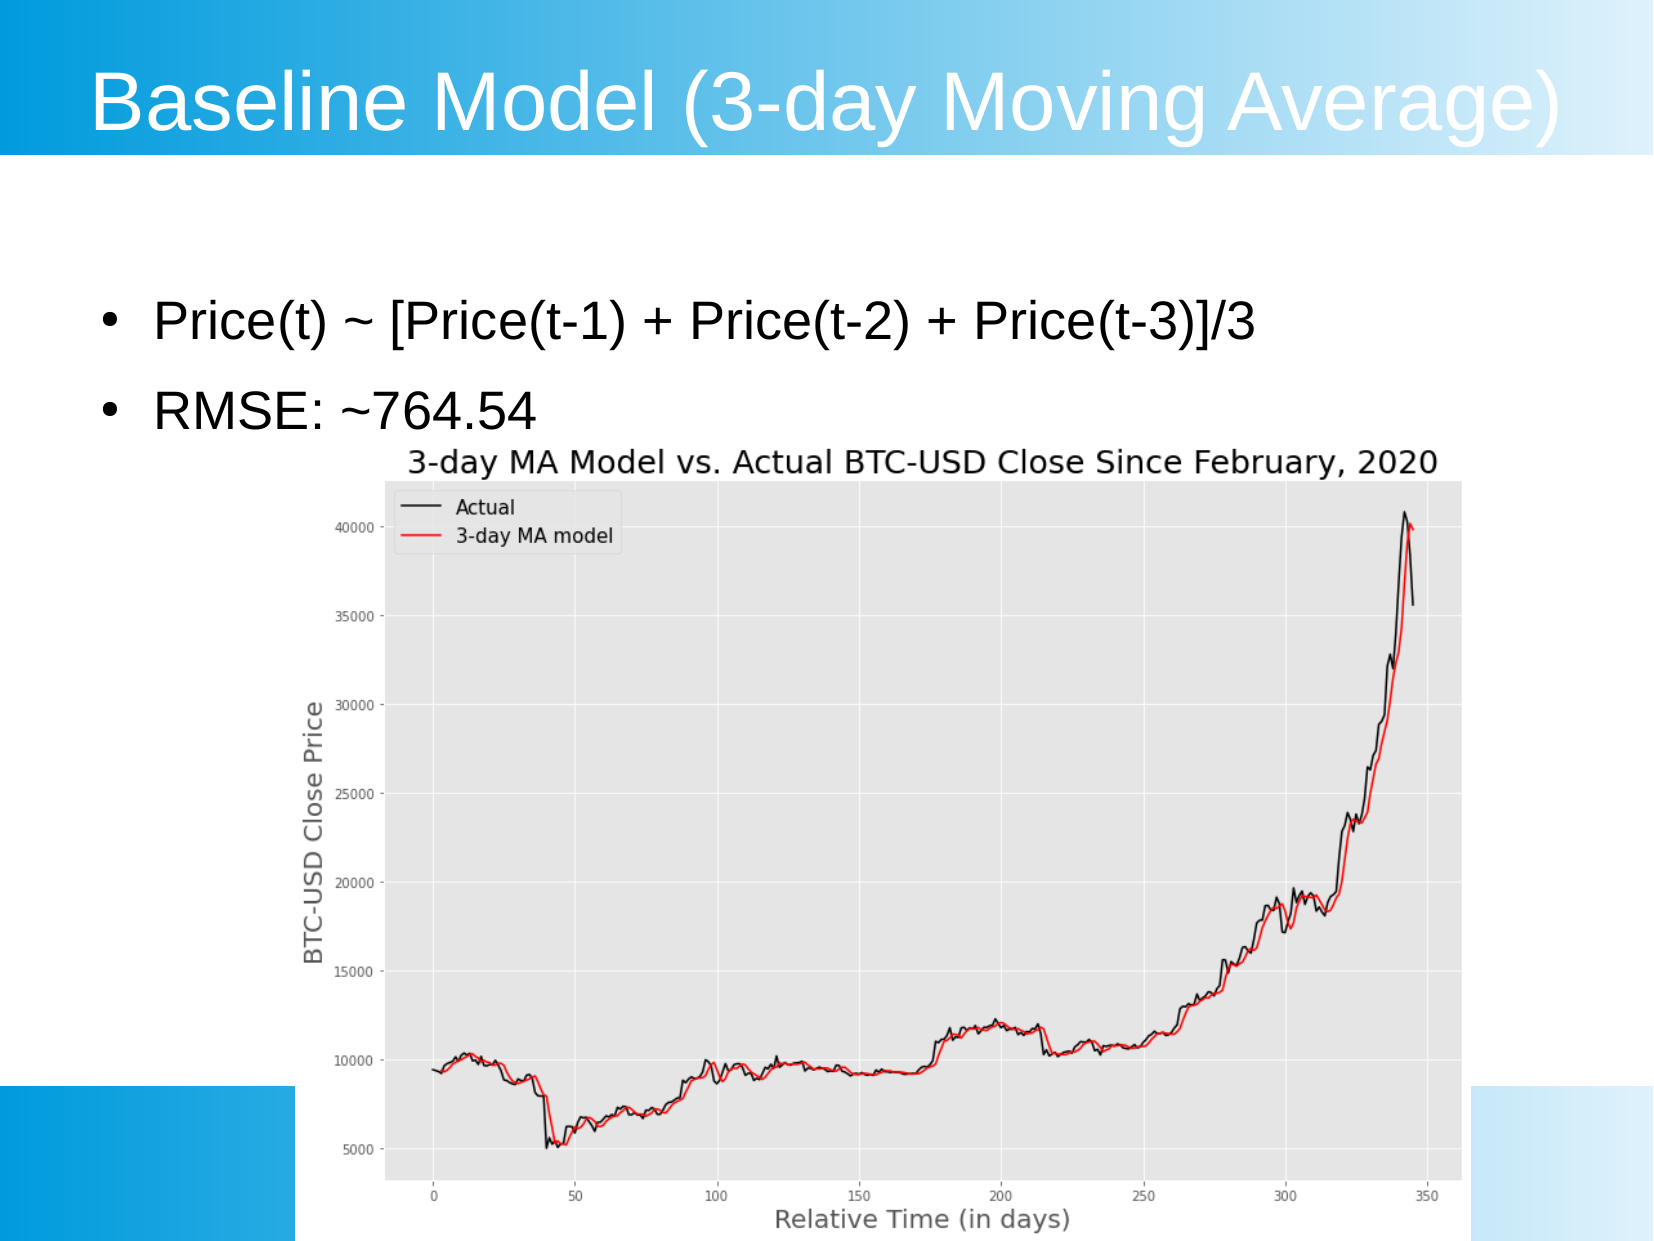

# Baseline Model (3-day Moving Average)
Price(t) ~ [Price(t-1) + Price(t-2) + Price(t-3)]/3
RMSE: ~764.54
🖌